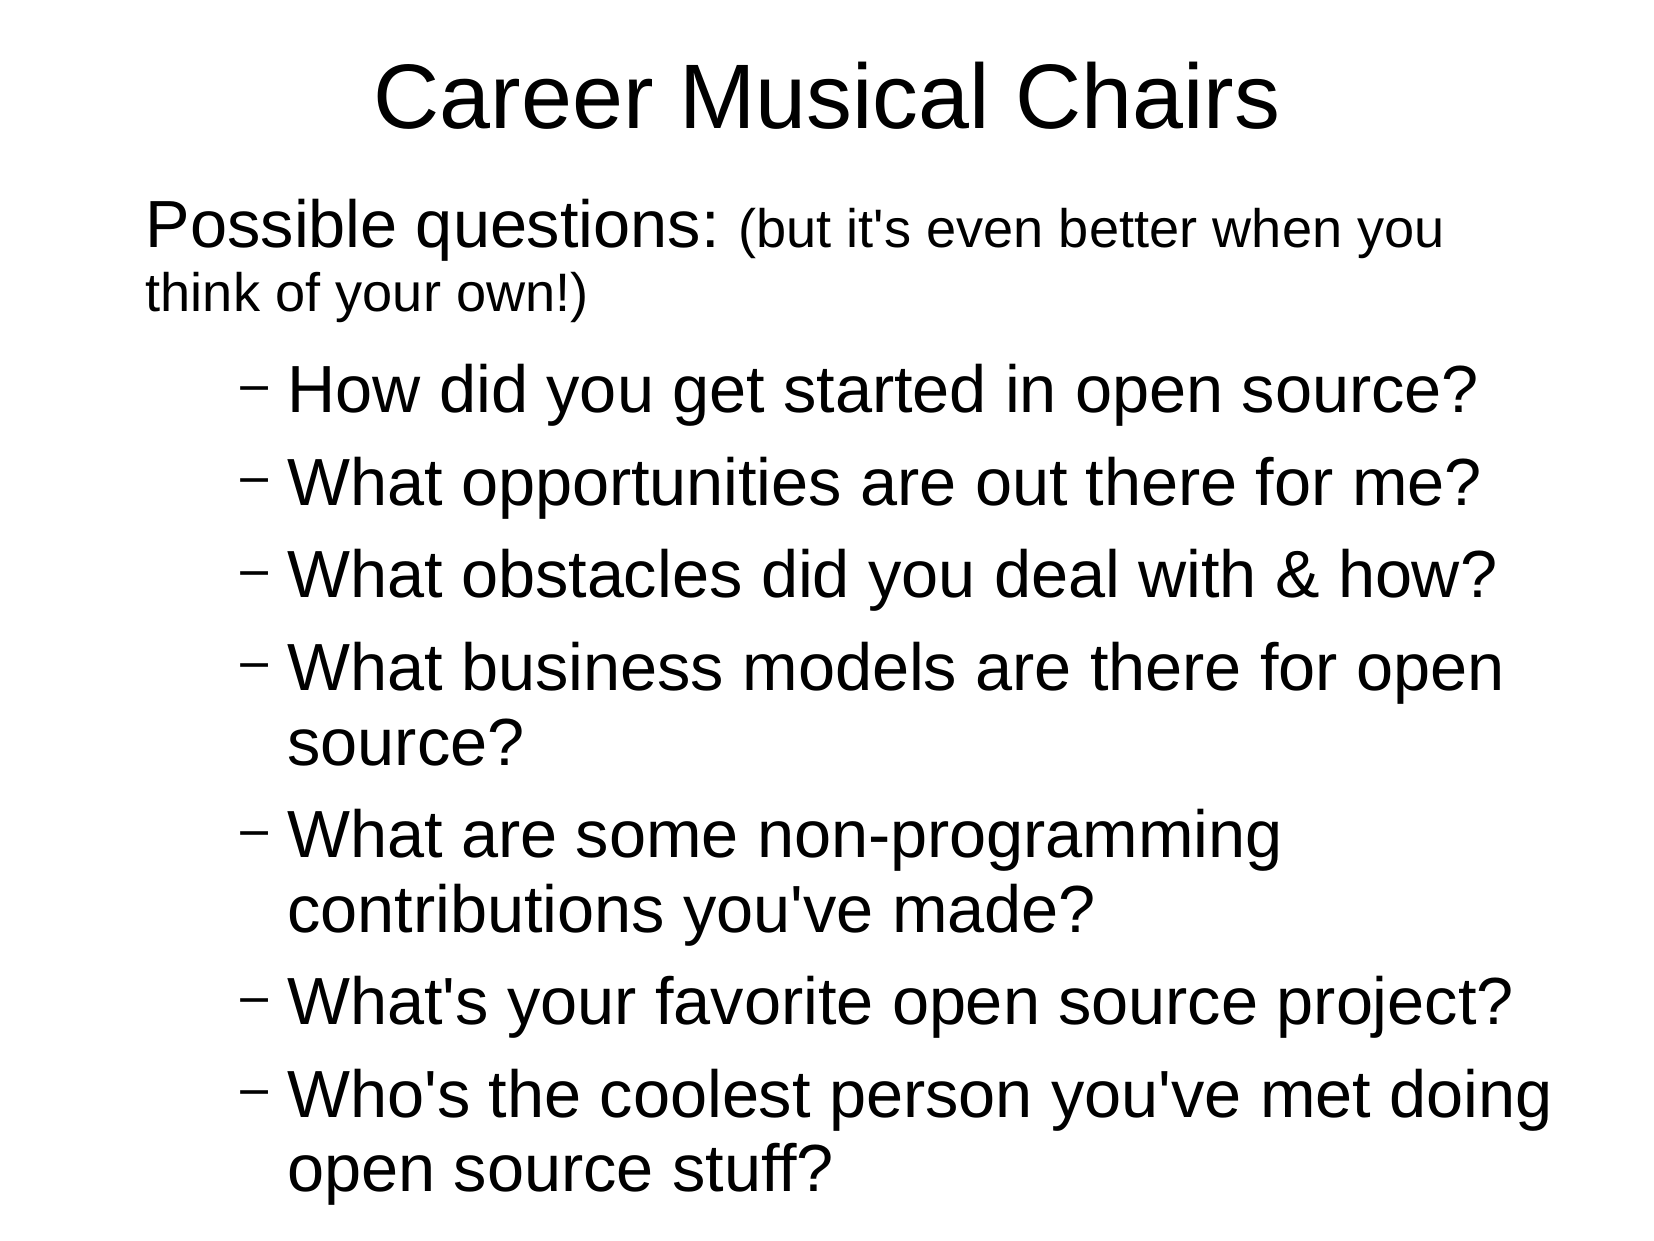

# Career Musical Chairs
Possible questions: (but it's even better when you think of your own!)
How did you get started in open source?
What opportunities are out there for me?
What obstacles did you deal with & how?
What business models are there for open source?
What are some non-programming contributions you've made?
What's your favorite open source project?
Who's the coolest person you've met doing open source stuff?